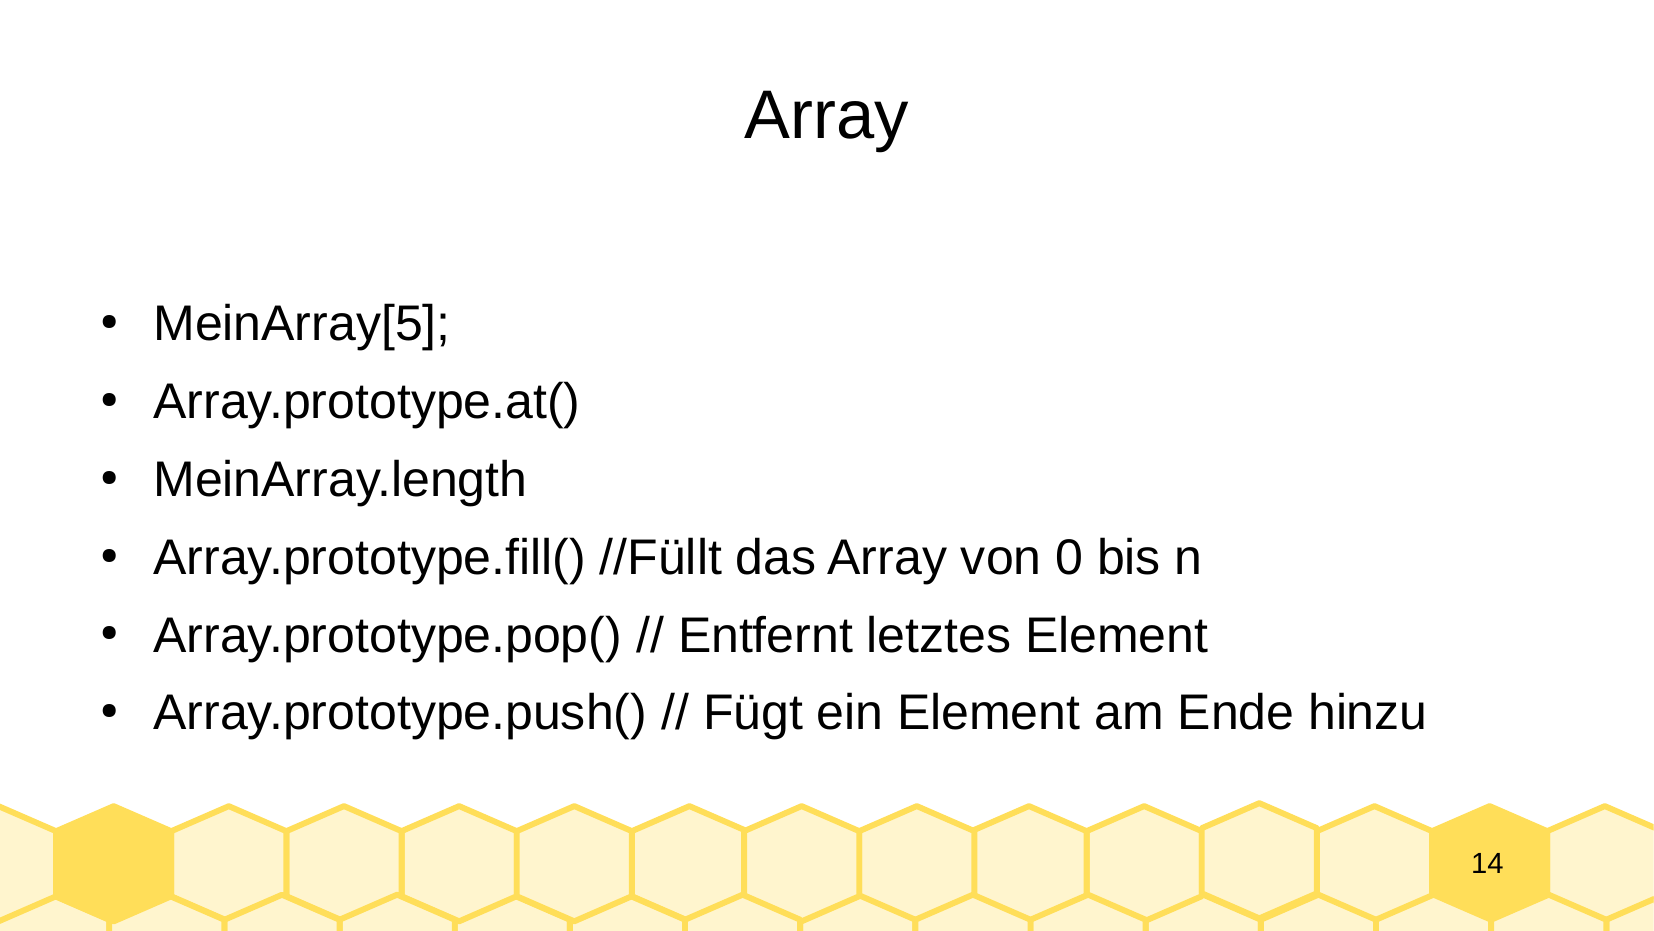

# Array
MeinArray[5];
Array.prototype.at()
MeinArray.length
Array.prototype.fill() //Füllt das Array von 0 bis n
Array.prototype.pop() // Entfernt letztes Element
Array.prototype.push() // Fügt ein Element am Ende hinzu